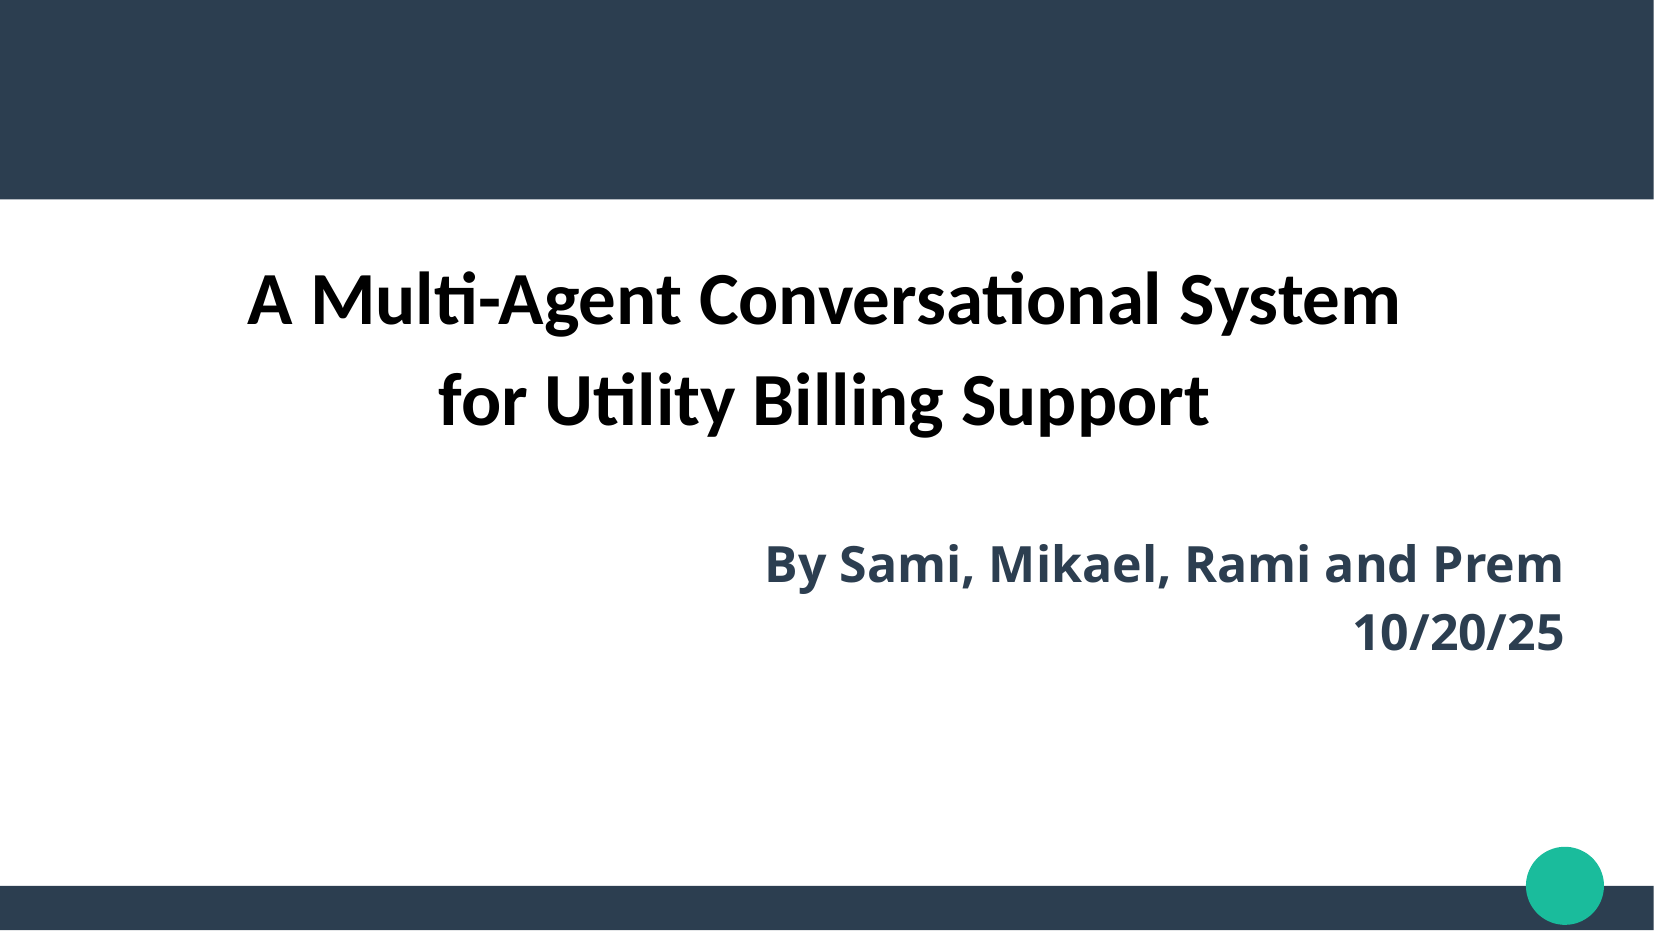

A Multi-Agent Conversational System
for Utility Billing Support
By Sami, Mikael, Rami and Prem
10/20/25